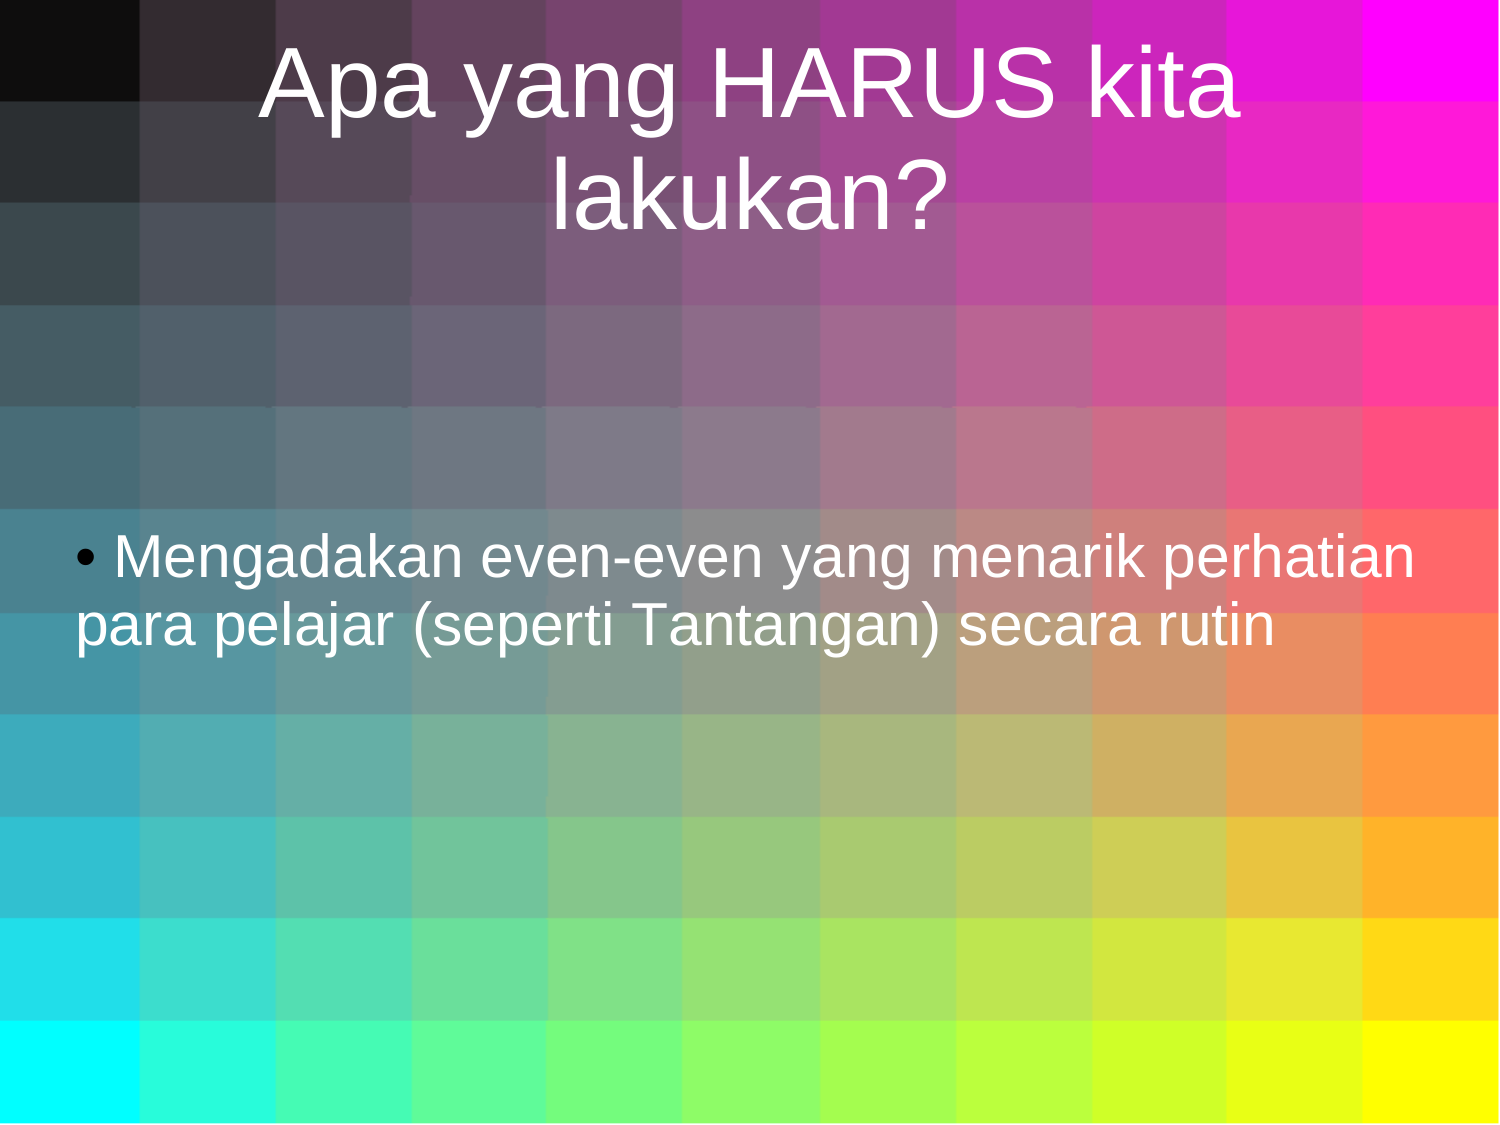

# Apa yang HARUS kita lakukan?
 Mengadakan even-even yang menarik perhatian para pelajar (seperti Tantangan) secara rutin